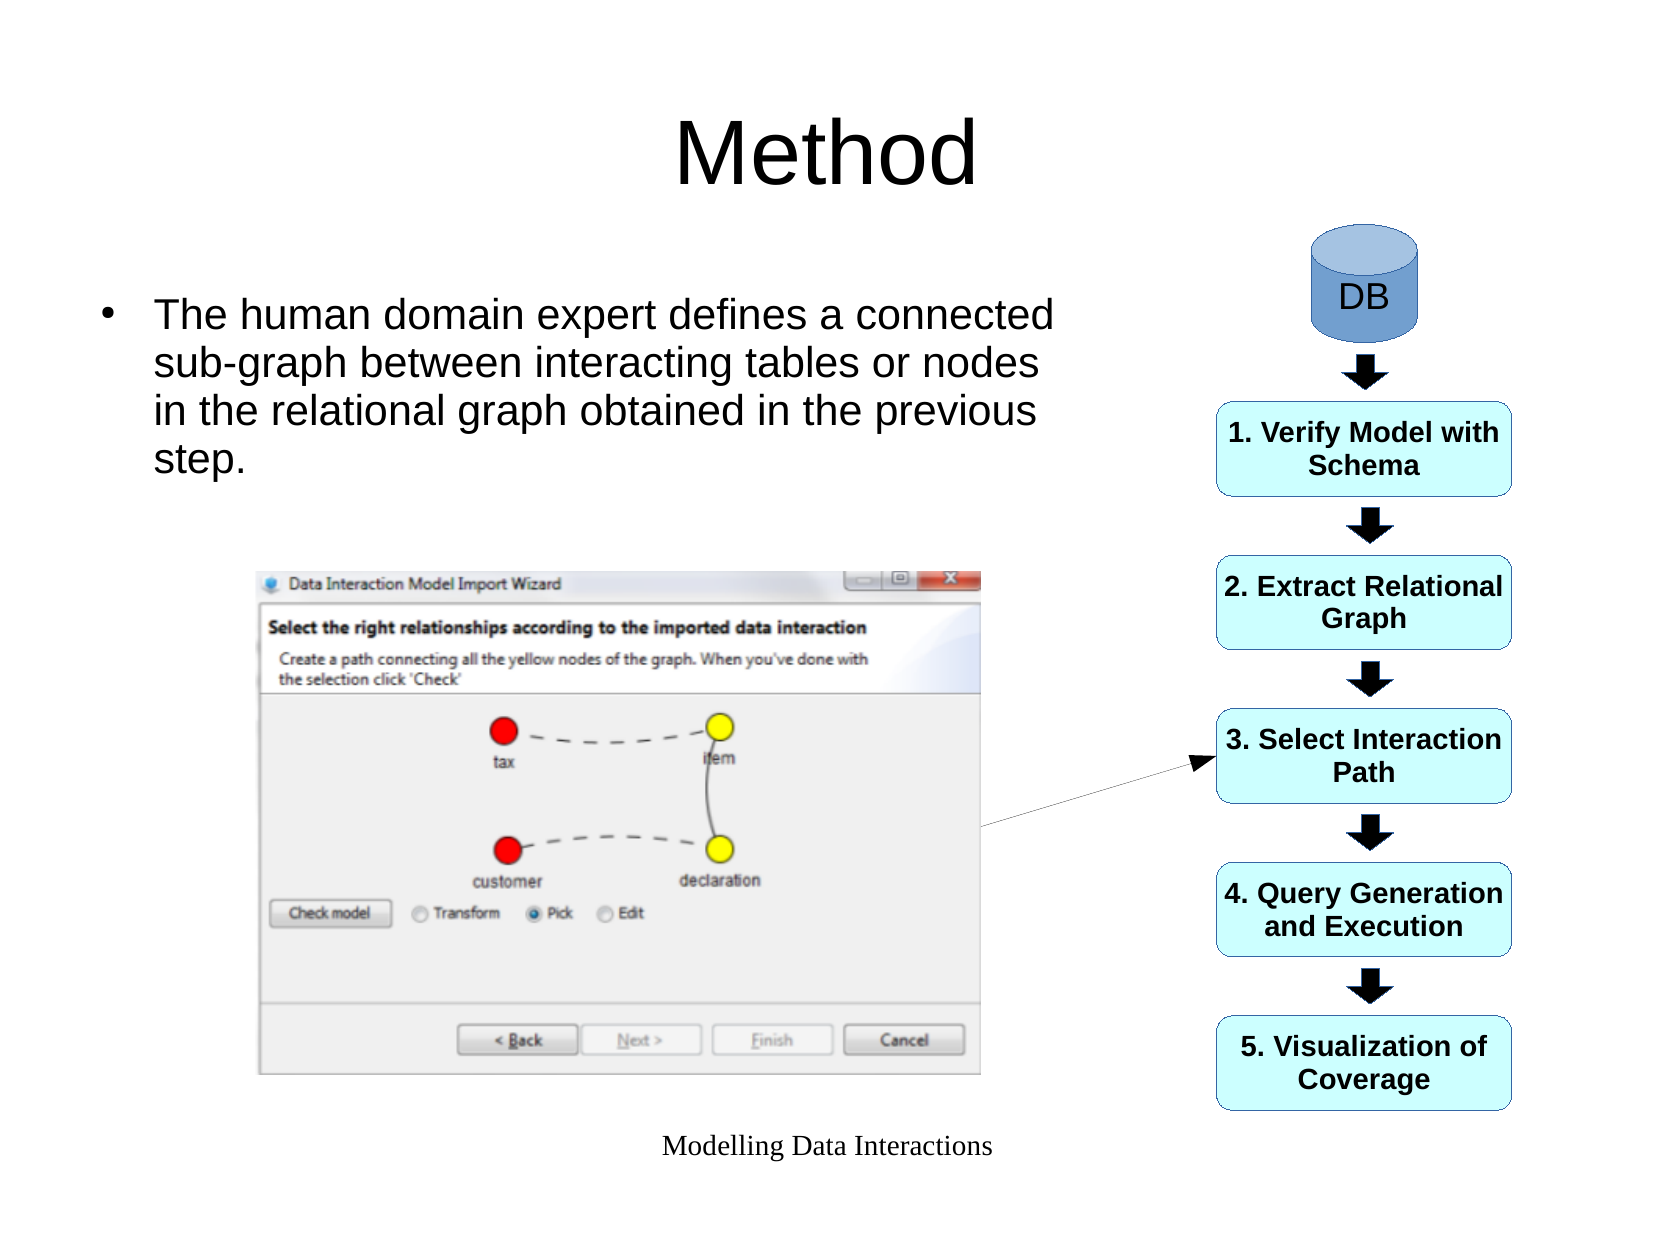

# Method
DB
The human domain expert defines a connected sub-graph between interacting tables or nodes in the relational graph obtained in the previous step.
1. Verify Model with
Schema
2. Extract Relational
Graph
3. Select Interaction
Path
4. Query Generation
and Execution
5. Visualization of
Coverage
Modelling Data Interactions